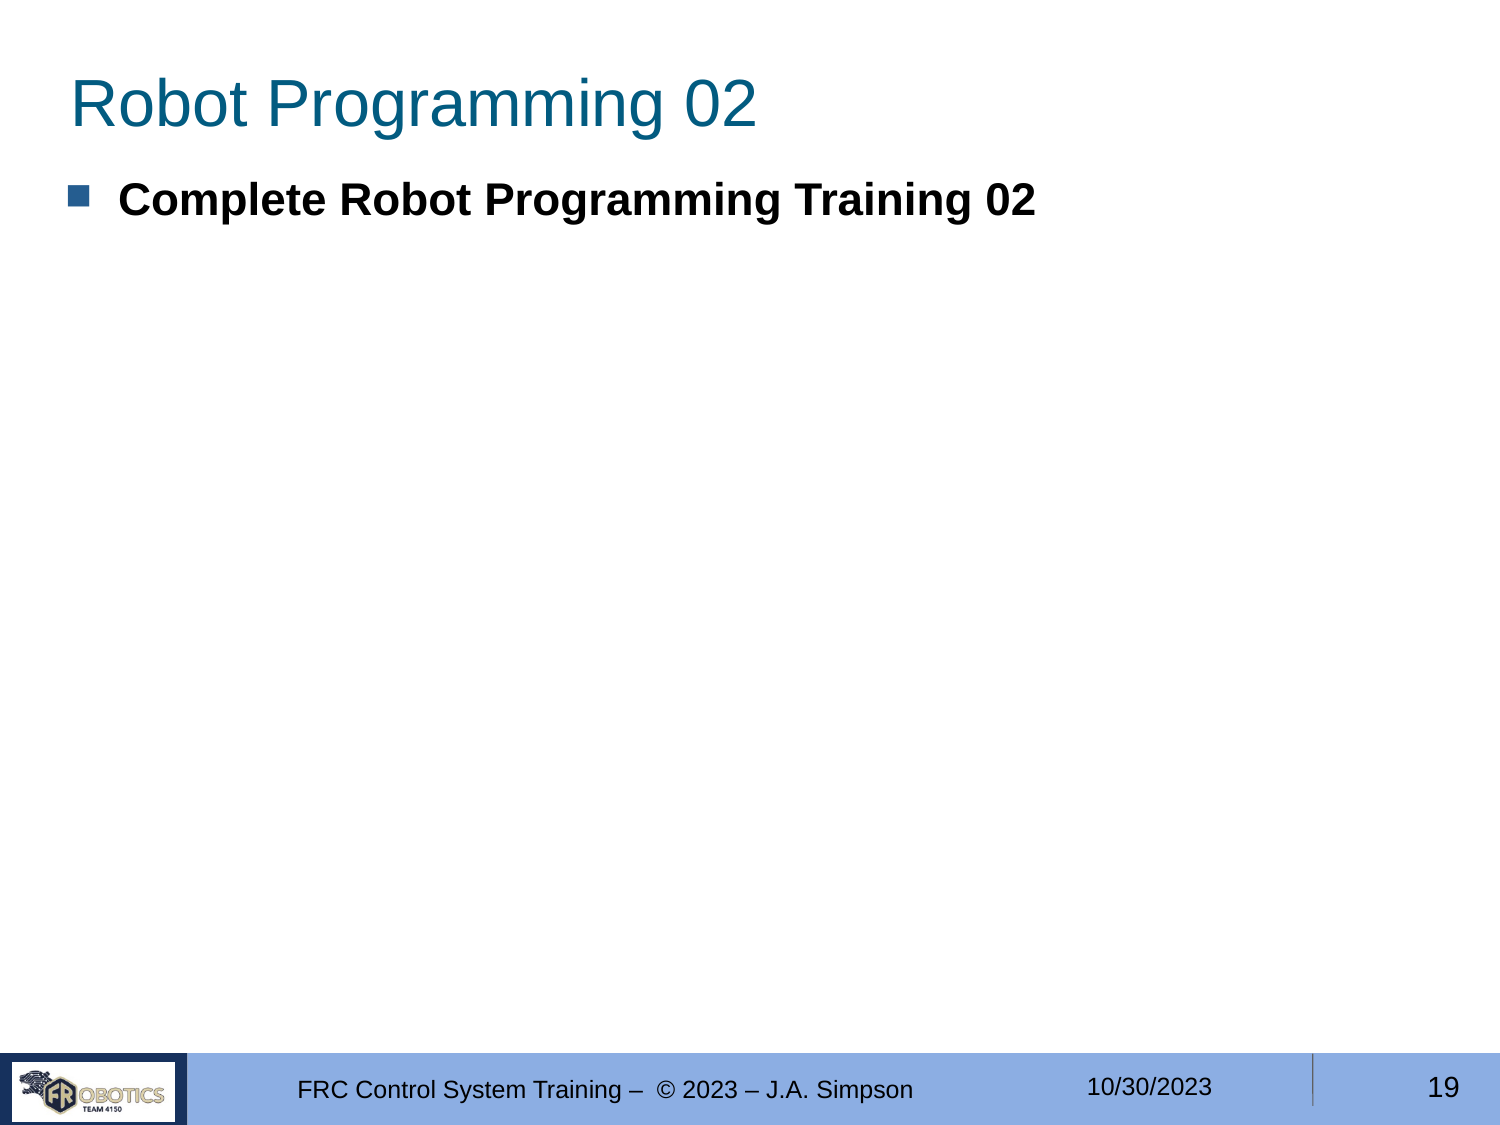

# Robot Programming 02
Complete Robot Programming Training 02
10/30/2023
FRC Control System Training – © 2023 – J.A. Simpson